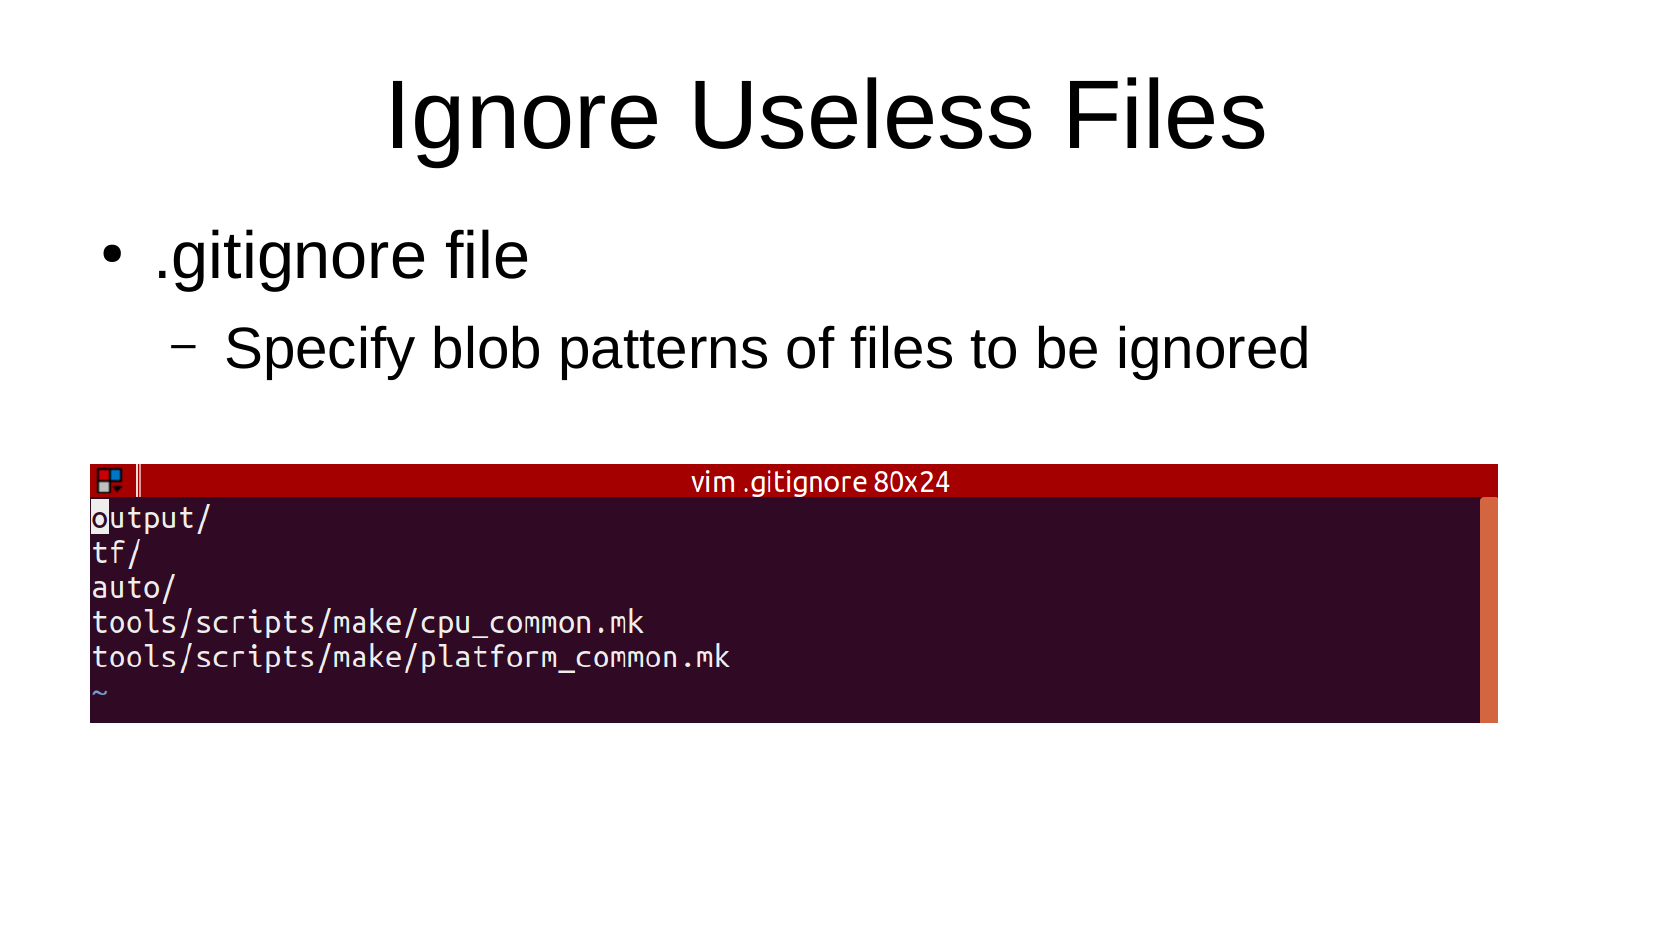

# Ignore Useless Files
.gitignore file
Specify blob patterns of files to be ignored